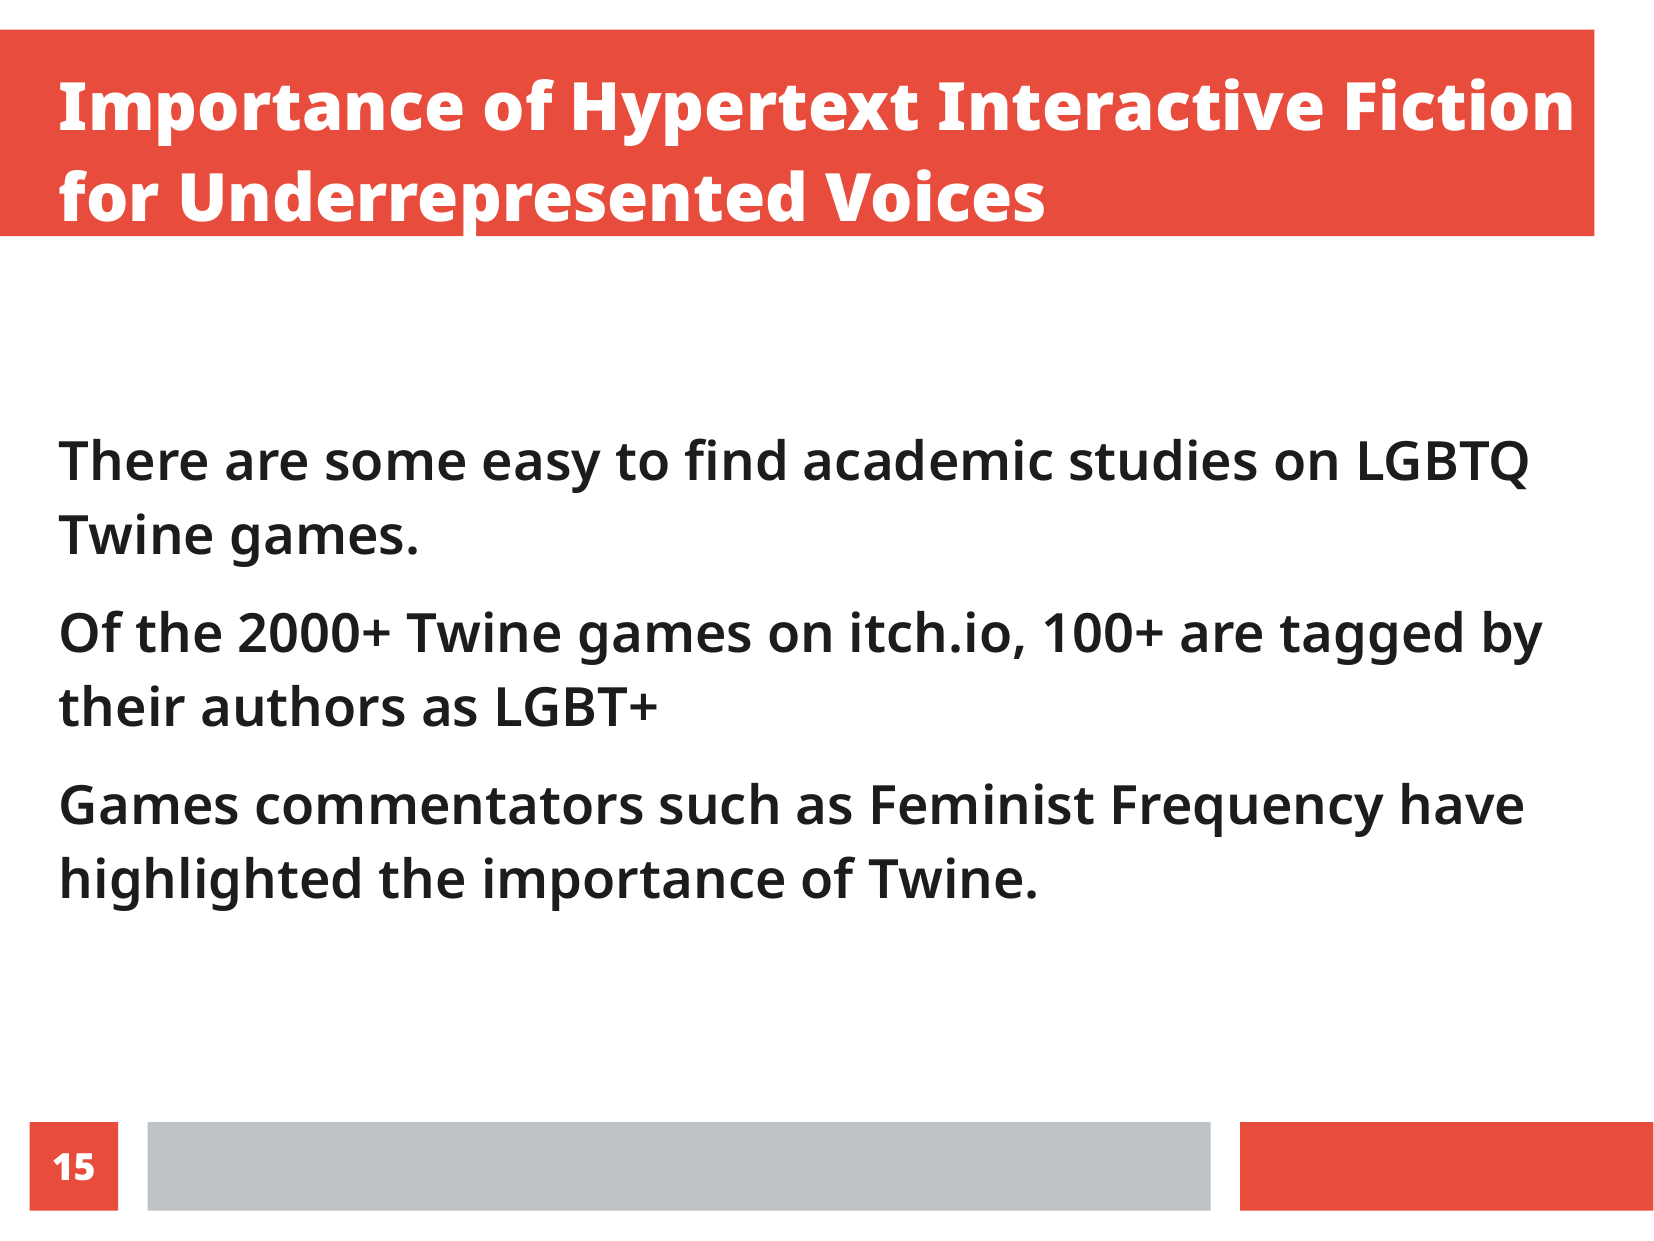

# Importance of Hypertext Interactive Fiction for Underrepresented Voices
There are some easy to find academic studies on LGBTQ Twine games.
Of the 2000+ Twine games on itch.io, 100+ are tagged by their authors as LGBT+
Games commentators such as Feminist Frequency have highlighted the importance of Twine.
15